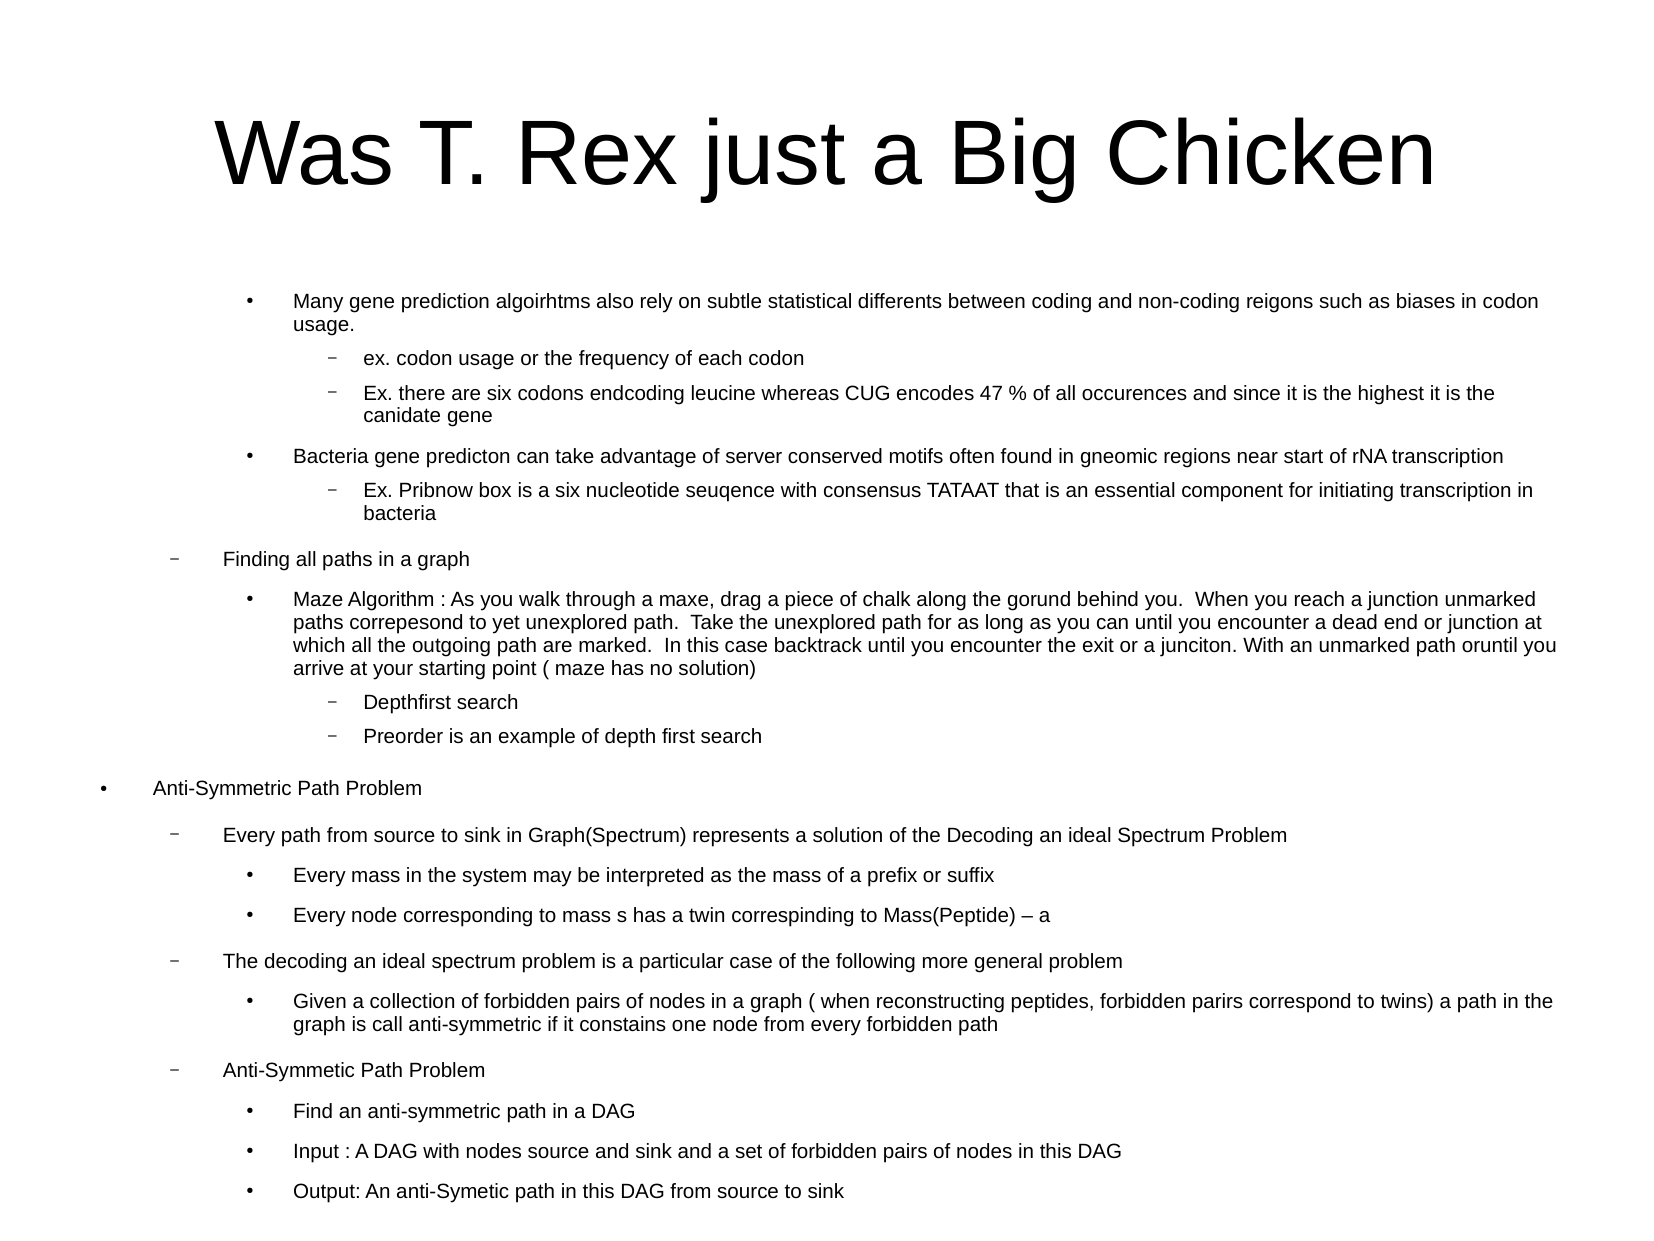

# Was T. Rex just a Big Chicken
Many gene prediction algoirhtms also rely on subtle statistical differents between coding and non-coding reigons such as biases in codon usage.
ex. codon usage or the frequency of each codon
Ex. there are six codons endcoding leucine whereas CUG encodes 47 % of all occurences and since it is the highest it is the canidate gene
Bacteria gene predicton can take advantage of server conserved motifs often found in gneomic regions near start of rNA transcription
Ex. Pribnow box is a six nucleotide seuqence with consensus TATAAT that is an essential component for initiating transcription in bacteria
Finding all paths in a graph
Maze Algorithm : As you walk through a maxe, drag a piece of chalk along the gorund behind you. When you reach a junction unmarked paths correpesond to yet unexplored path. Take the unexplored path for as long as you can until you encounter a dead end or junction at which all the outgoing path are marked. In this case backtrack until you encounter the exit or a junciton. With an unmarked path oruntil you arrive at your starting point ( maze has no solution)
Depthfirst search
Preorder is an example of depth first search
Anti-Symmetric Path Problem
Every path from source to sink in Graph(Spectrum) represents a solution of the Decoding an ideal Spectrum Problem
Every mass in the system may be interpreted as the mass of a prefix or suffix
Every node corresponding to mass s has a twin correspinding to Mass(Peptide) – a
The decoding an ideal spectrum problem is a particular case of the following more general problem
Given a collection of forbidden pairs of nodes in a graph ( when reconstructing peptides, forbidden parirs correspond to twins) a path in the graph is call anti-symmetric if it constains one node from every forbidden path
Anti-Symmetic Path Problem
Find an anti-symmetric path in a DAG
Input : A DAG with nodes source and sink and a set of forbidden pairs of nodes in this DAG
Output: An anti-Symetic path in this DAG from source to sink